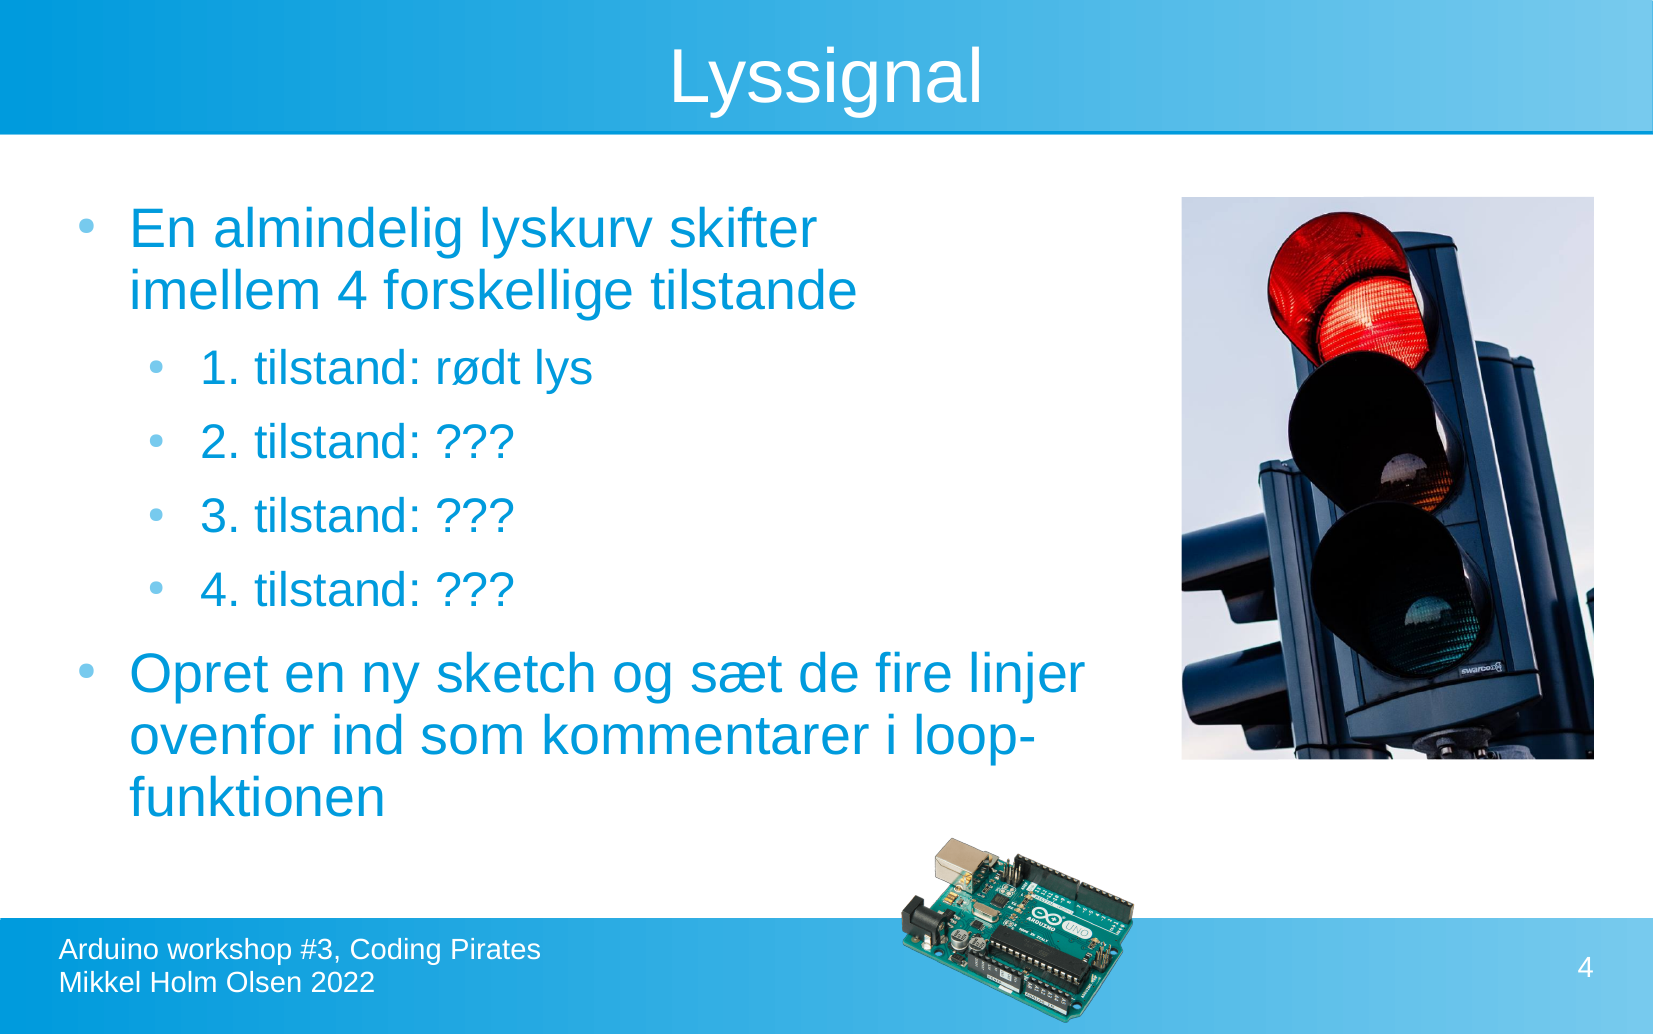

# Lyssignal
En almindelig lyskurv skifter
imellem 4 forskellige tilstande
1. tilstand: rødt lys
2. tilstand: ???
3. tilstand: ???
4. tilstand: ???
Opret en ny sketch og sæt de fire linjer
ovenfor ind som kommentarer i loop-
funktionen
4